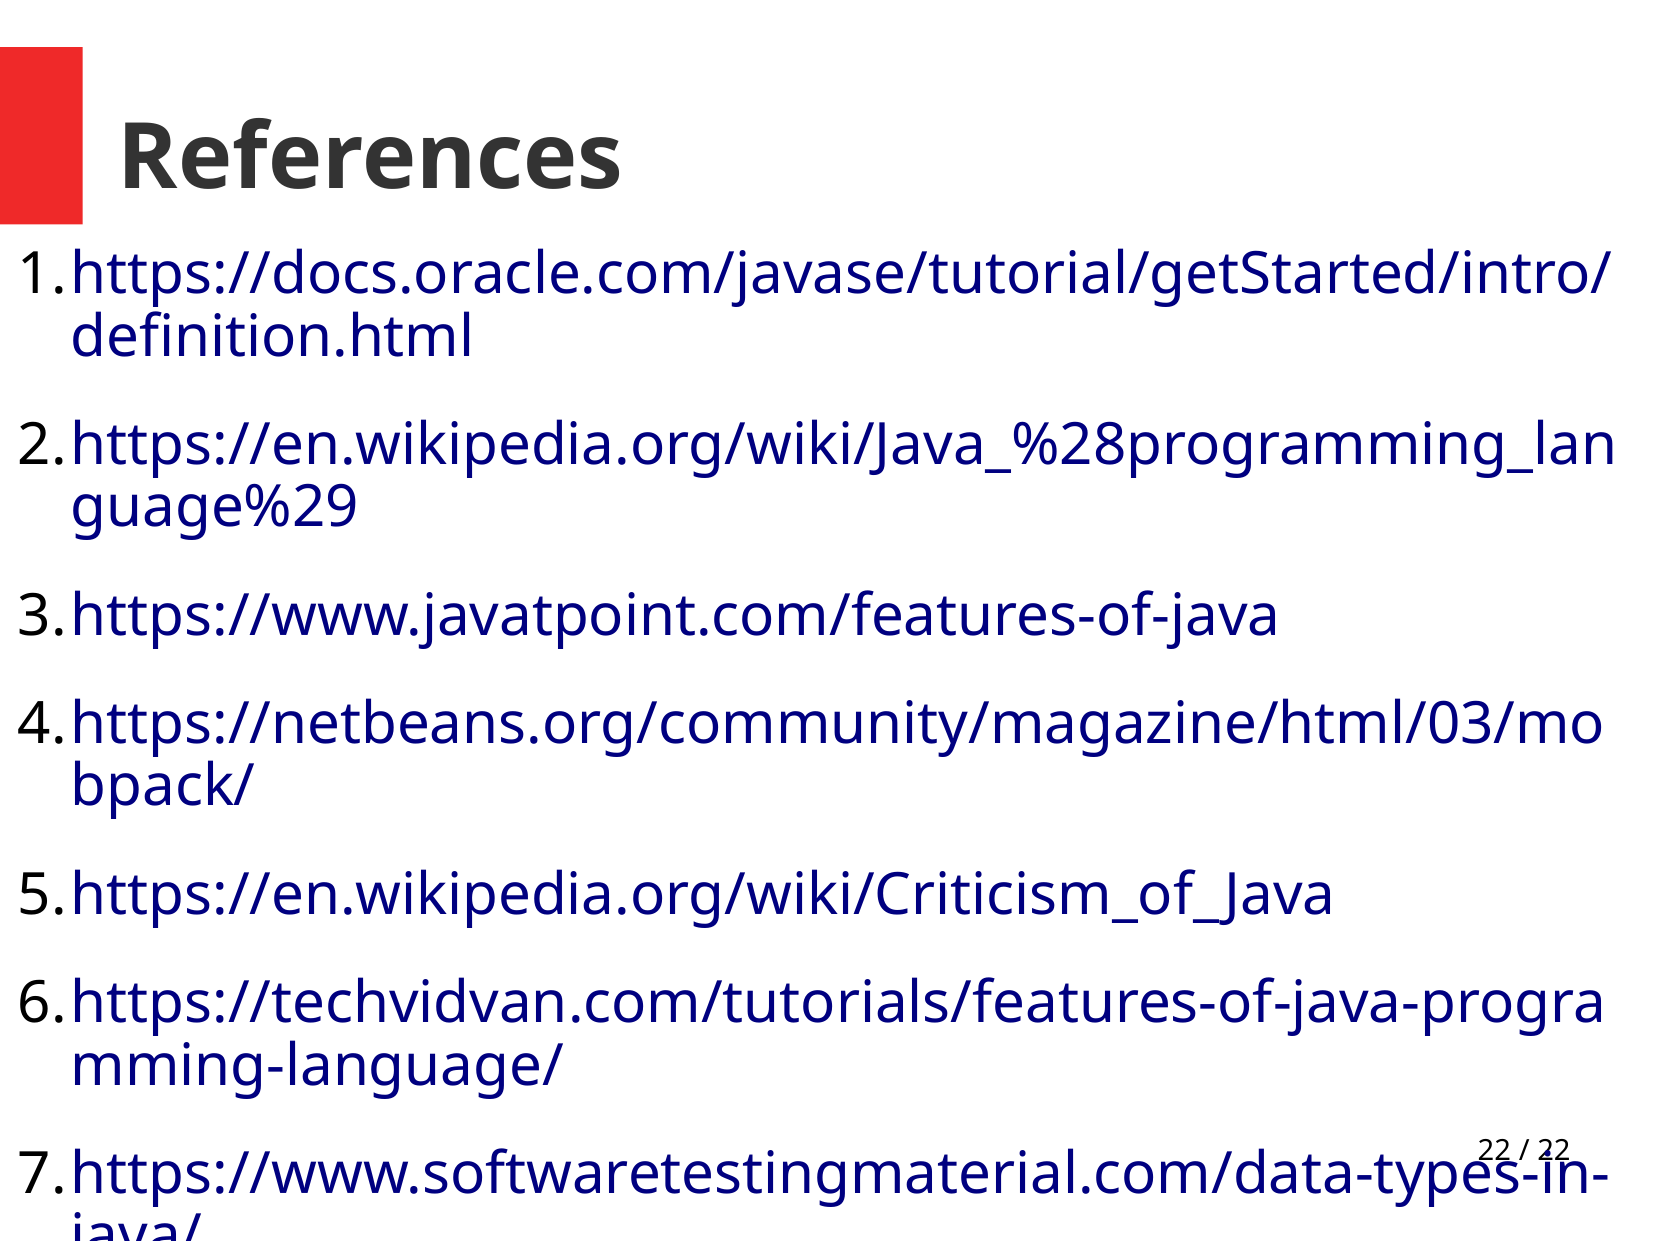

# References
https://docs.oracle.com/javase/tutorial/getStarted/intro/definition.html
https://en.wikipedia.org/wiki/Java_%28programming_language%29
https://www.javatpoint.com/features-of-java
https://netbeans.org/community/magazine/html/03/mobpack/
https://en.wikipedia.org/wiki/Criticism_of_Java
https://techvidvan.com/tutorials/features-of-java-programming-language/
https://www.softwaretestingmaterial.com/data-types-in-java/
22